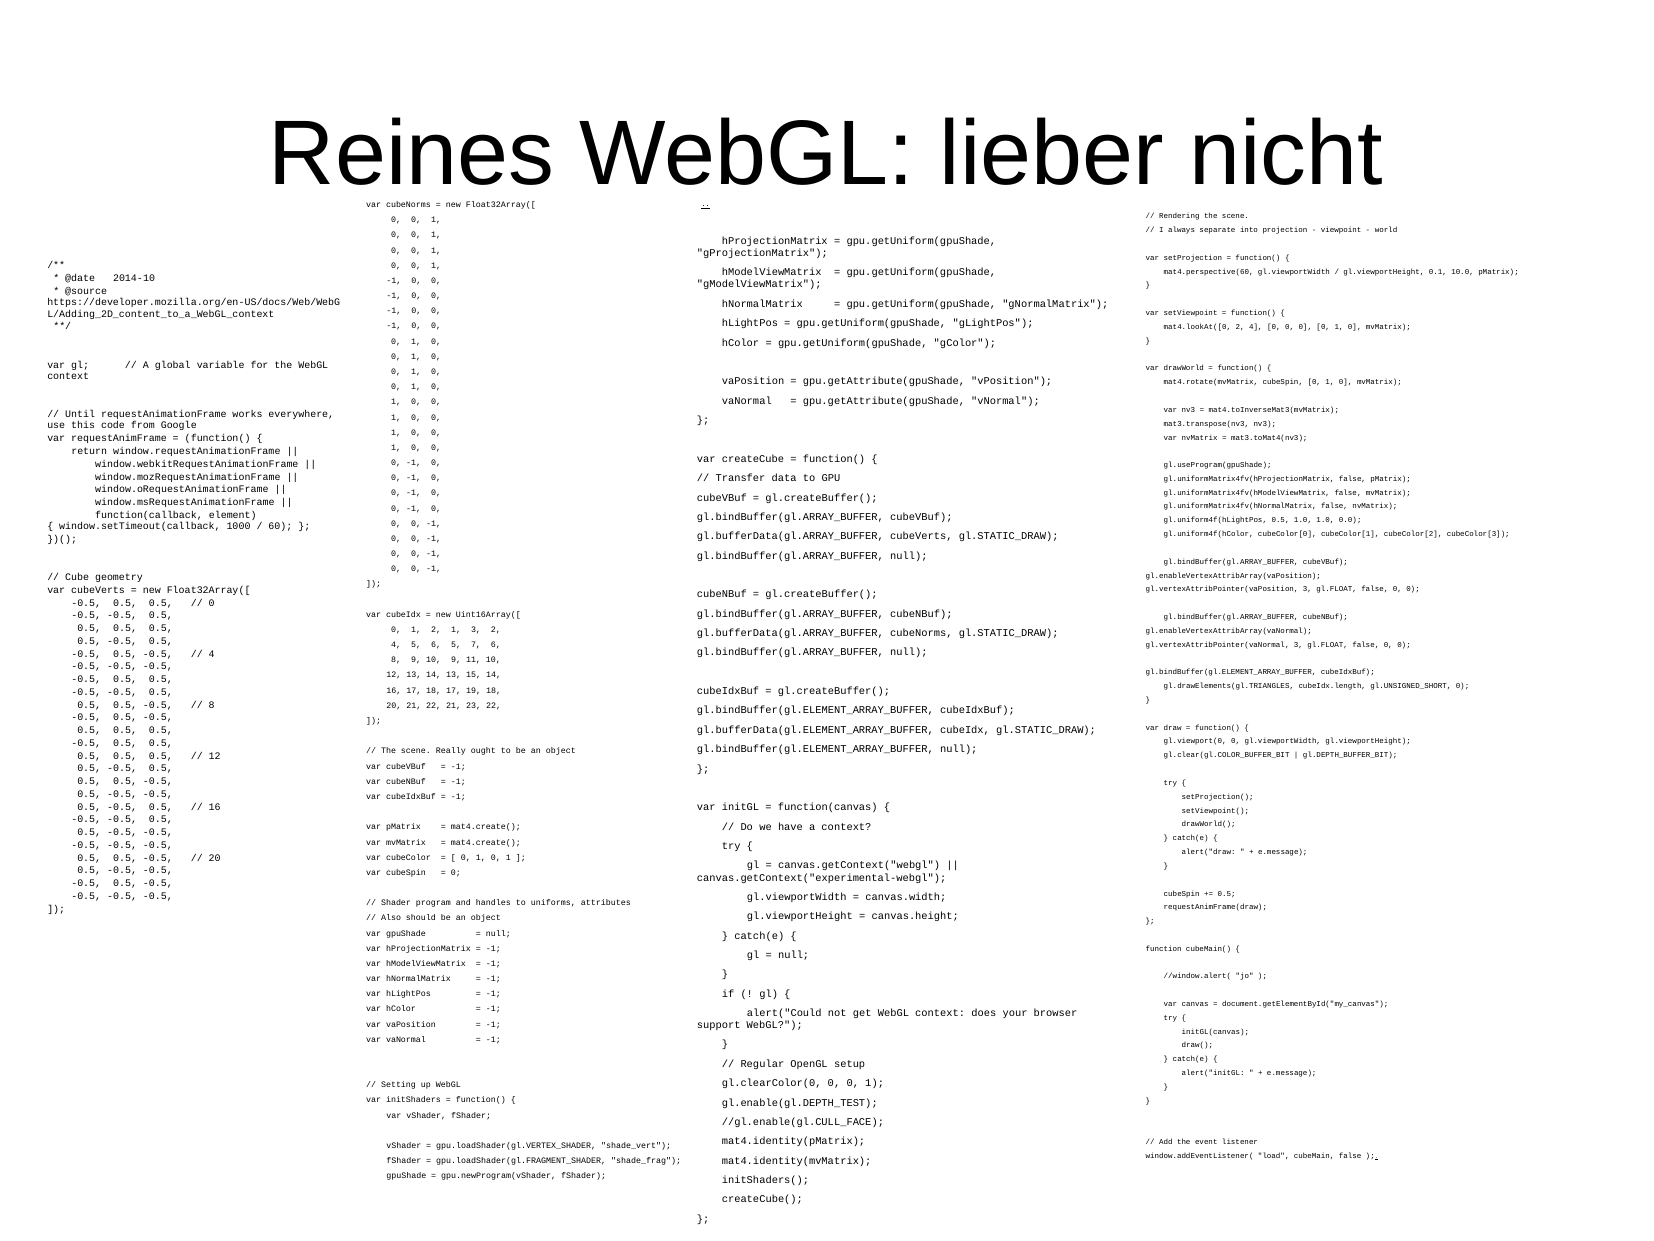

# Reines WebGL: lieber nicht
var cubeNorms = new Float32Array([
 0, 0, 1,
 0, 0, 1,
 0, 0, 1,
 0, 0, 1,
 -1, 0, 0,
 -1, 0, 0,
 -1, 0, 0,
 -1, 0, 0,
 0, 1, 0,
 0, 1, 0,
 0, 1, 0,
 0, 1, 0,
 1, 0, 0,
 1, 0, 0,
 1, 0, 0,
 1, 0, 0,
 0, -1, 0,
 0, -1, 0,
 0, -1, 0,
 0, -1, 0,
 0, 0, -1,
 0, 0, -1,
 0, 0, -1,
 0, 0, -1,
]);
var cubeIdx = new Uint16Array([
 0, 1, 2, 1, 3, 2,
 4, 5, 6, 5, 7, 6,
 8, 9, 10, 9, 11, 10,
 12, 13, 14, 13, 15, 14,
 16, 17, 18, 17, 19, 18,
 20, 21, 22, 21, 23, 22,
]);
// The scene. Really ought to be an object
var cubeVBuf = -1;
var cubeNBuf = -1;
var cubeIdxBuf = -1;
var pMatrix = mat4.create();
var mvMatrix = mat4.create();
var cubeColor = [ 0, 1, 0, 1 ];
var cubeSpin = 0;
// Shader program and handles to uniforms, attributes
// Also should be an object
var gpuShade = null;
var hProjectionMatrix = -1;
var hModelViewMatrix = -1;
var hNormalMatrix = -1;
var hLightPos = -1;
var hColor = -1;
var vaPosition = -1;
var vaNormal = -1;
// Setting up WebGL
var initShaders = function() {
 var vShader, fShader;
 vShader = gpu.loadShader(gl.VERTEX_SHADER, "shade_vert");
 fShader = gpu.loadShader(gl.FRAGMENT_SHADER, "shade_frag");
 gpuShade = gpu.newProgram(vShader, fShader);
..
 hProjectionMatrix = gpu.getUniform(gpuShade, "gProjectionMatrix");
 hModelViewMatrix = gpu.getUniform(gpuShade, "gModelViewMatrix");
 hNormalMatrix = gpu.getUniform(gpuShade, "gNormalMatrix");
 hLightPos = gpu.getUniform(gpuShade, "gLightPos");
 hColor = gpu.getUniform(gpuShade, "gColor");
 vaPosition = gpu.getAttribute(gpuShade, "vPosition");
 vaNormal = gpu.getAttribute(gpuShade, "vNormal");
};
var createCube = function() {
// Transfer data to GPU
cubeVBuf = gl.createBuffer();
gl.bindBuffer(gl.ARRAY_BUFFER, cubeVBuf);
gl.bufferData(gl.ARRAY_BUFFER, cubeVerts, gl.STATIC_DRAW);
gl.bindBuffer(gl.ARRAY_BUFFER, null);
cubeNBuf = gl.createBuffer();
gl.bindBuffer(gl.ARRAY_BUFFER, cubeNBuf);
gl.bufferData(gl.ARRAY_BUFFER, cubeNorms, gl.STATIC_DRAW);
gl.bindBuffer(gl.ARRAY_BUFFER, null);
cubeIdxBuf = gl.createBuffer();
gl.bindBuffer(gl.ELEMENT_ARRAY_BUFFER, cubeIdxBuf);
gl.bufferData(gl.ELEMENT_ARRAY_BUFFER, cubeIdx, gl.STATIC_DRAW);
gl.bindBuffer(gl.ELEMENT_ARRAY_BUFFER, null);
};
var initGL = function(canvas) {
 // Do we have a context?
 try {
 gl = canvas.getContext("webgl") || canvas.getContext("experimental-webgl");
 gl.viewportWidth = canvas.width;
 gl.viewportHeight = canvas.height;
 } catch(e) {
 gl = null;
 }
 if (! gl) {
 alert("Could not get WebGL context: does your browser support WebGL?");
 }
 // Regular OpenGL setup
 gl.clearColor(0, 0, 0, 1);
 gl.enable(gl.DEPTH_TEST);
 //gl.enable(gl.CULL_FACE);
 mat4.identity(pMatrix);
 mat4.identity(mvMatrix);
 initShaders();
 createCube();
};
// Rendering the scene.
// I always separate into projection - viewpoint - world
var setProjection = function() {
 mat4.perspective(60, gl.viewportWidth / gl.viewportHeight, 0.1, 10.0, pMatrix);
}
var setViewpoint = function() {
 mat4.lookAt([0, 2, 4], [0, 0, 0], [0, 1, 0], mvMatrix);
}
var drawWorld = function() {
 mat4.rotate(mvMatrix, cubeSpin, [0, 1, 0], mvMatrix);
 var nv3 = mat4.toInverseMat3(mvMatrix);
 mat3.transpose(nv3, nv3);
 var nvMatrix = mat3.toMat4(nv3);
 gl.useProgram(gpuShade);
 gl.uniformMatrix4fv(hProjectionMatrix, false, pMatrix);
 gl.uniformMatrix4fv(hModelViewMatrix, false, mvMatrix);
 gl.uniformMatrix4fv(hNormalMatrix, false, nvMatrix);
 gl.uniform4f(hLightPos, 0.5, 1.0, 1.0, 0.0);
 gl.uniform4f(hColor, cubeColor[0], cubeColor[1], cubeColor[2], cubeColor[3]);
 gl.bindBuffer(gl.ARRAY_BUFFER, cubeVBuf);
gl.enableVertexAttribArray(vaPosition);
gl.vertexAttribPointer(vaPosition, 3, gl.FLOAT, false, 0, 0);
 gl.bindBuffer(gl.ARRAY_BUFFER, cubeNBuf);
gl.enableVertexAttribArray(vaNormal);
gl.vertexAttribPointer(vaNormal, 3, gl.FLOAT, false, 0, 0);
gl.bindBuffer(gl.ELEMENT_ARRAY_BUFFER, cubeIdxBuf);
 gl.drawElements(gl.TRIANGLES, cubeIdx.length, gl.UNSIGNED_SHORT, 0);
}
var draw = function() {
 gl.viewport(0, 0, gl.viewportWidth, gl.viewportHeight);
 gl.clear(gl.COLOR_BUFFER_BIT | gl.DEPTH_BUFFER_BIT);
 try {
 setProjection();
 setViewpoint();
 drawWorld();
 } catch(e) {
 alert("draw: " + e.message);
 }
 cubeSpin += 0.5;
 requestAnimFrame(draw);
};
function cubeMain() {
 //window.alert( "jo" );
 var canvas = document.getElementById("my_canvas");
 try {
 initGL(canvas);
 draw();
 } catch(e) {
 alert("initGL: " + e.message);
 }
}
// Add the event listener
window.addEventListener( "load", cubeMain, false );.
/**
 * @date 2014-10
 * @source https://developer.mozilla.org/en-US/docs/Web/WebGL/Adding_2D_content_to_a_WebGL_context
 **/
var gl; // A global variable for the WebGL context
// Until requestAnimationFrame works everywhere, use this code from Google
var requestAnimFrame = (function() {
 return window.requestAnimationFrame ||
 window.webkitRequestAnimationFrame ||
 window.mozRequestAnimationFrame ||
 window.oRequestAnimationFrame ||
 window.msRequestAnimationFrame ||
 function(callback, element) { window.setTimeout(callback, 1000 / 60); };
})();
// Cube geometry
var cubeVerts = new Float32Array([
 -0.5, 0.5, 0.5, // 0
 -0.5, -0.5, 0.5,
 0.5, 0.5, 0.5,
 0.5, -0.5, 0.5,
 -0.5, 0.5, -0.5, // 4
 -0.5, -0.5, -0.5,
 -0.5, 0.5, 0.5,
 -0.5, -0.5, 0.5,
 0.5, 0.5, -0.5, // 8
 -0.5, 0.5, -0.5,
 0.5, 0.5, 0.5,
 -0.5, 0.5, 0.5,
 0.5, 0.5, 0.5, // 12
 0.5, -0.5, 0.5,
 0.5, 0.5, -0.5,
 0.5, -0.5, -0.5,
 0.5, -0.5, 0.5, // 16
 -0.5, -0.5, 0.5,
 0.5, -0.5, -0.5,
 -0.5, -0.5, -0.5,
 0.5, 0.5, -0.5, // 20
 0.5, -0.5, -0.5,
 -0.5, 0.5, -0.5,
 -0.5, -0.5, -0.5,
]);